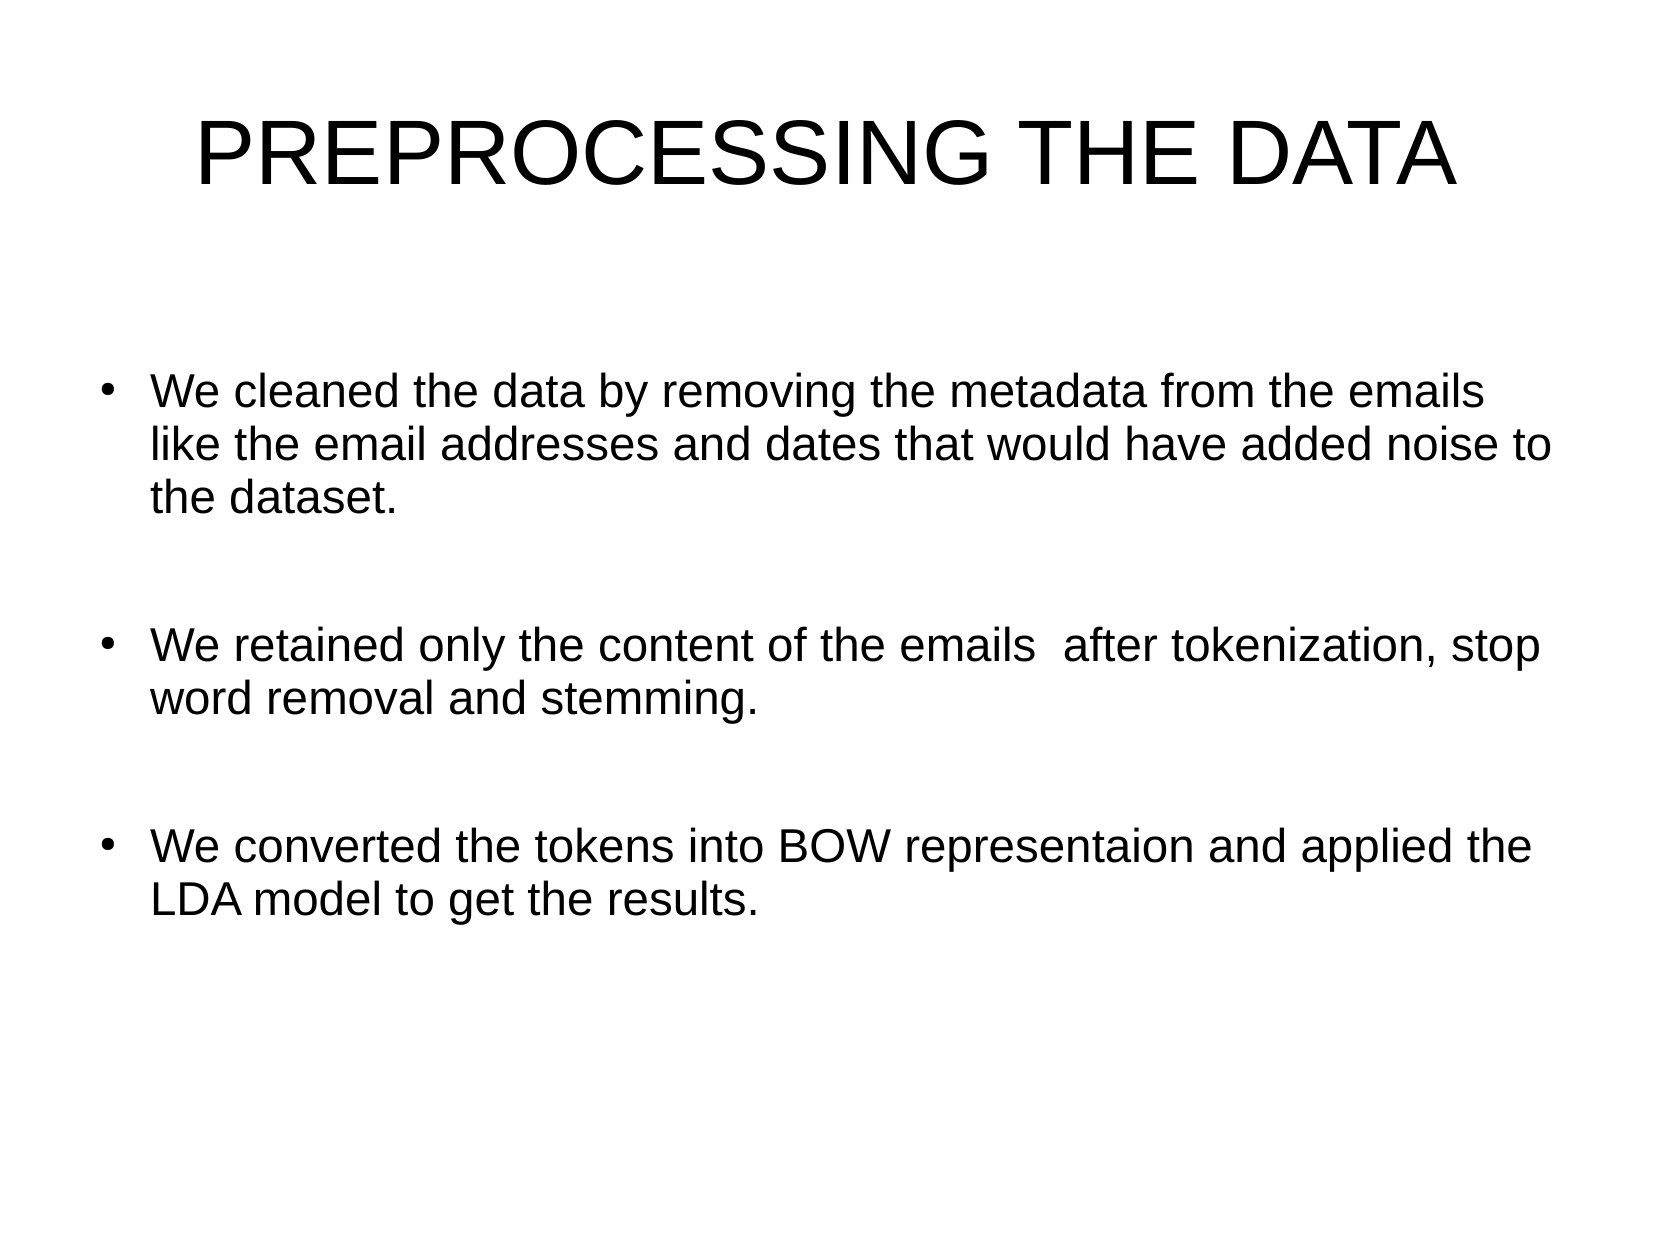

# PREPROCESSING THE DATA
We cleaned the data by removing the metadata from the emails like the email addresses and dates that would have added noise to the dataset.
We retained only the content of the emails after tokenization, stop word removal and stemming.
We converted the tokens into BOW representaion and applied the LDA model to get the results.